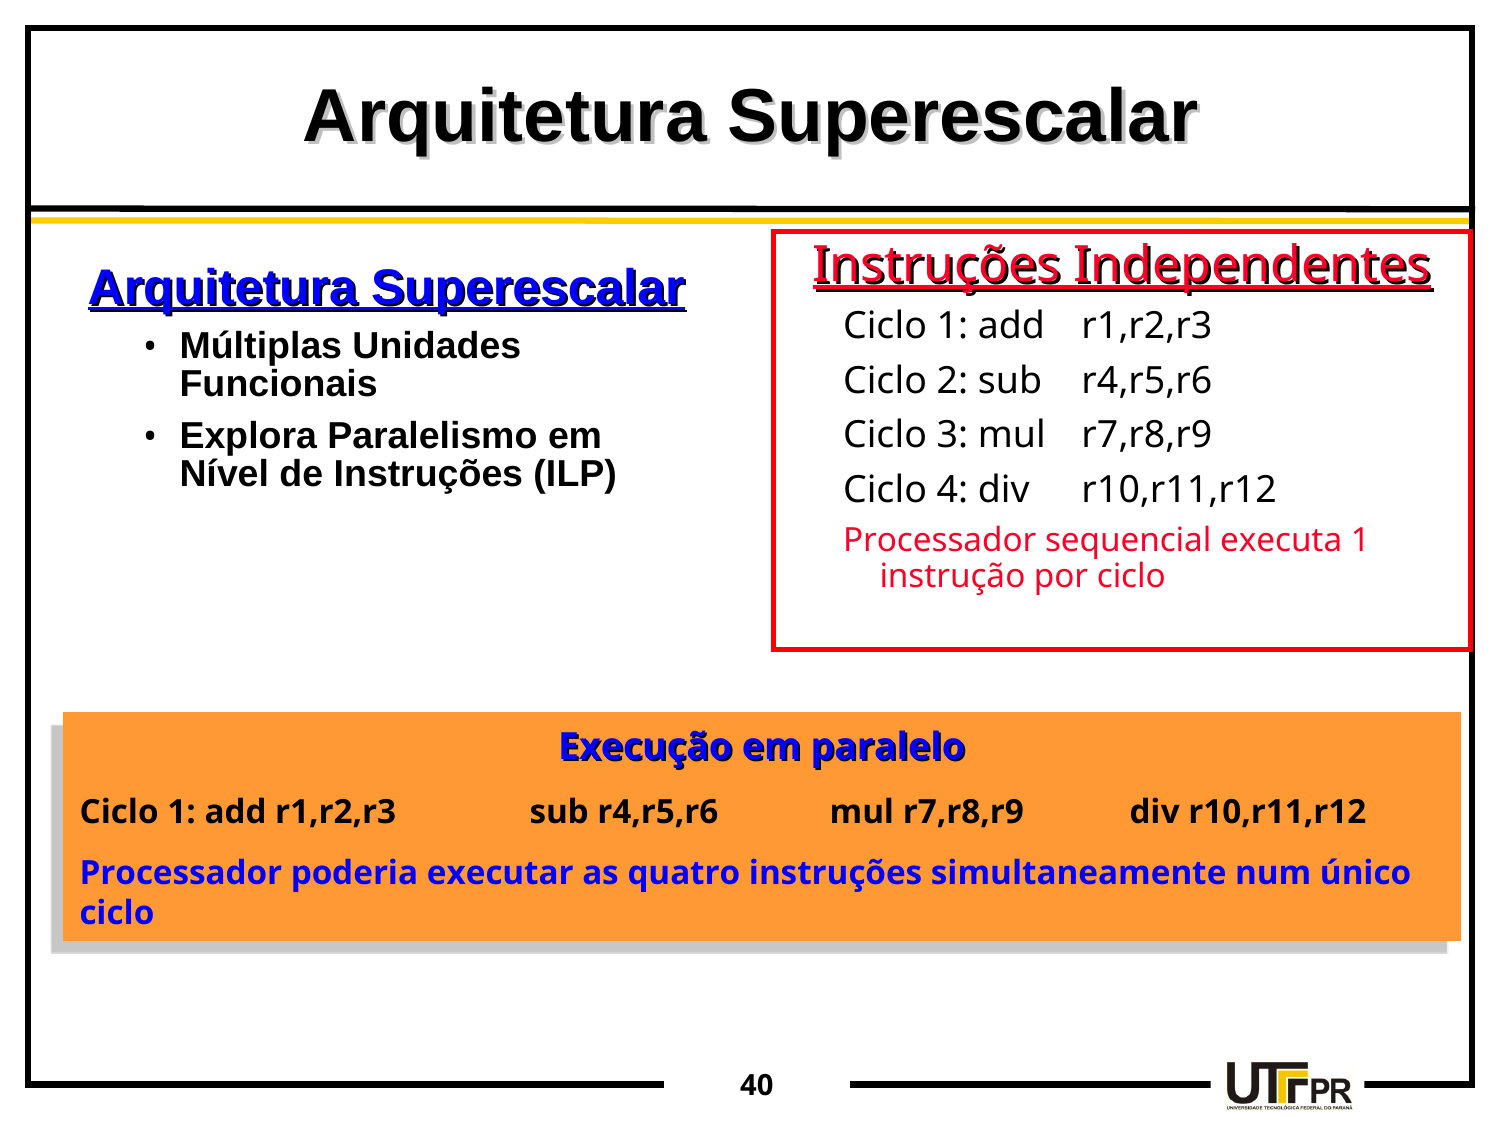

# Arquitetura Superescalar
Instruções Independentes
Ciclo 1: add	r1,r2,r3
Ciclo 2: sub	r4,r5,r6
Ciclo 3: mul	r7,r8,r9
Ciclo 4: div	r10,r11,r12
Processador sequencial executa 1 instrução por ciclo
Arquitetura Superescalar
Múltiplas Unidades Funcionais
Explora Paralelismo em Nível de Instruções (ILP)
Execução em paralelo
Ciclo 1: add r1,r2,r3	sub r4,r5,r6	mul r7,r8,r9	div r10,r11,r12
Processador poderia executar as quatro instruções simultaneamente num único ciclo